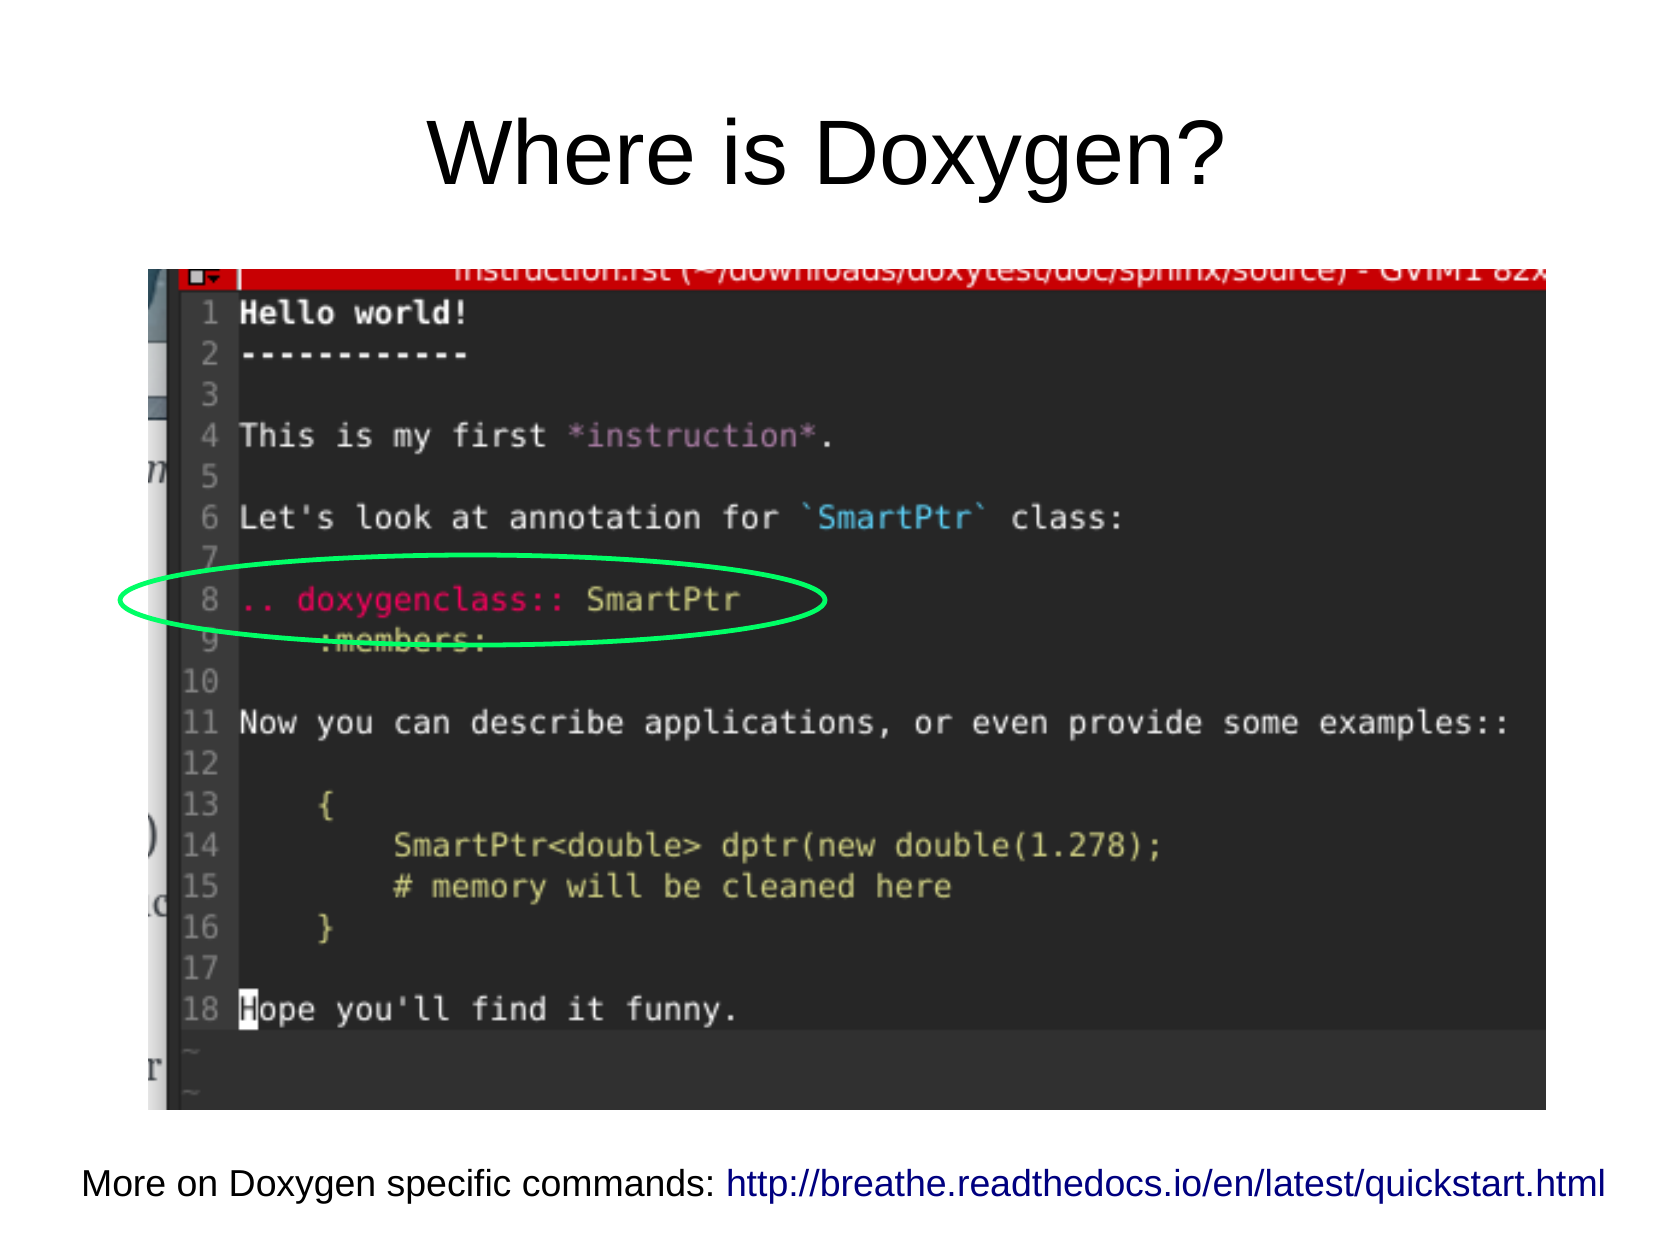

# Where is Doxygen?
More on Doxygen specific commands: http://breathe.readthedocs.io/en/latest/quickstart.html